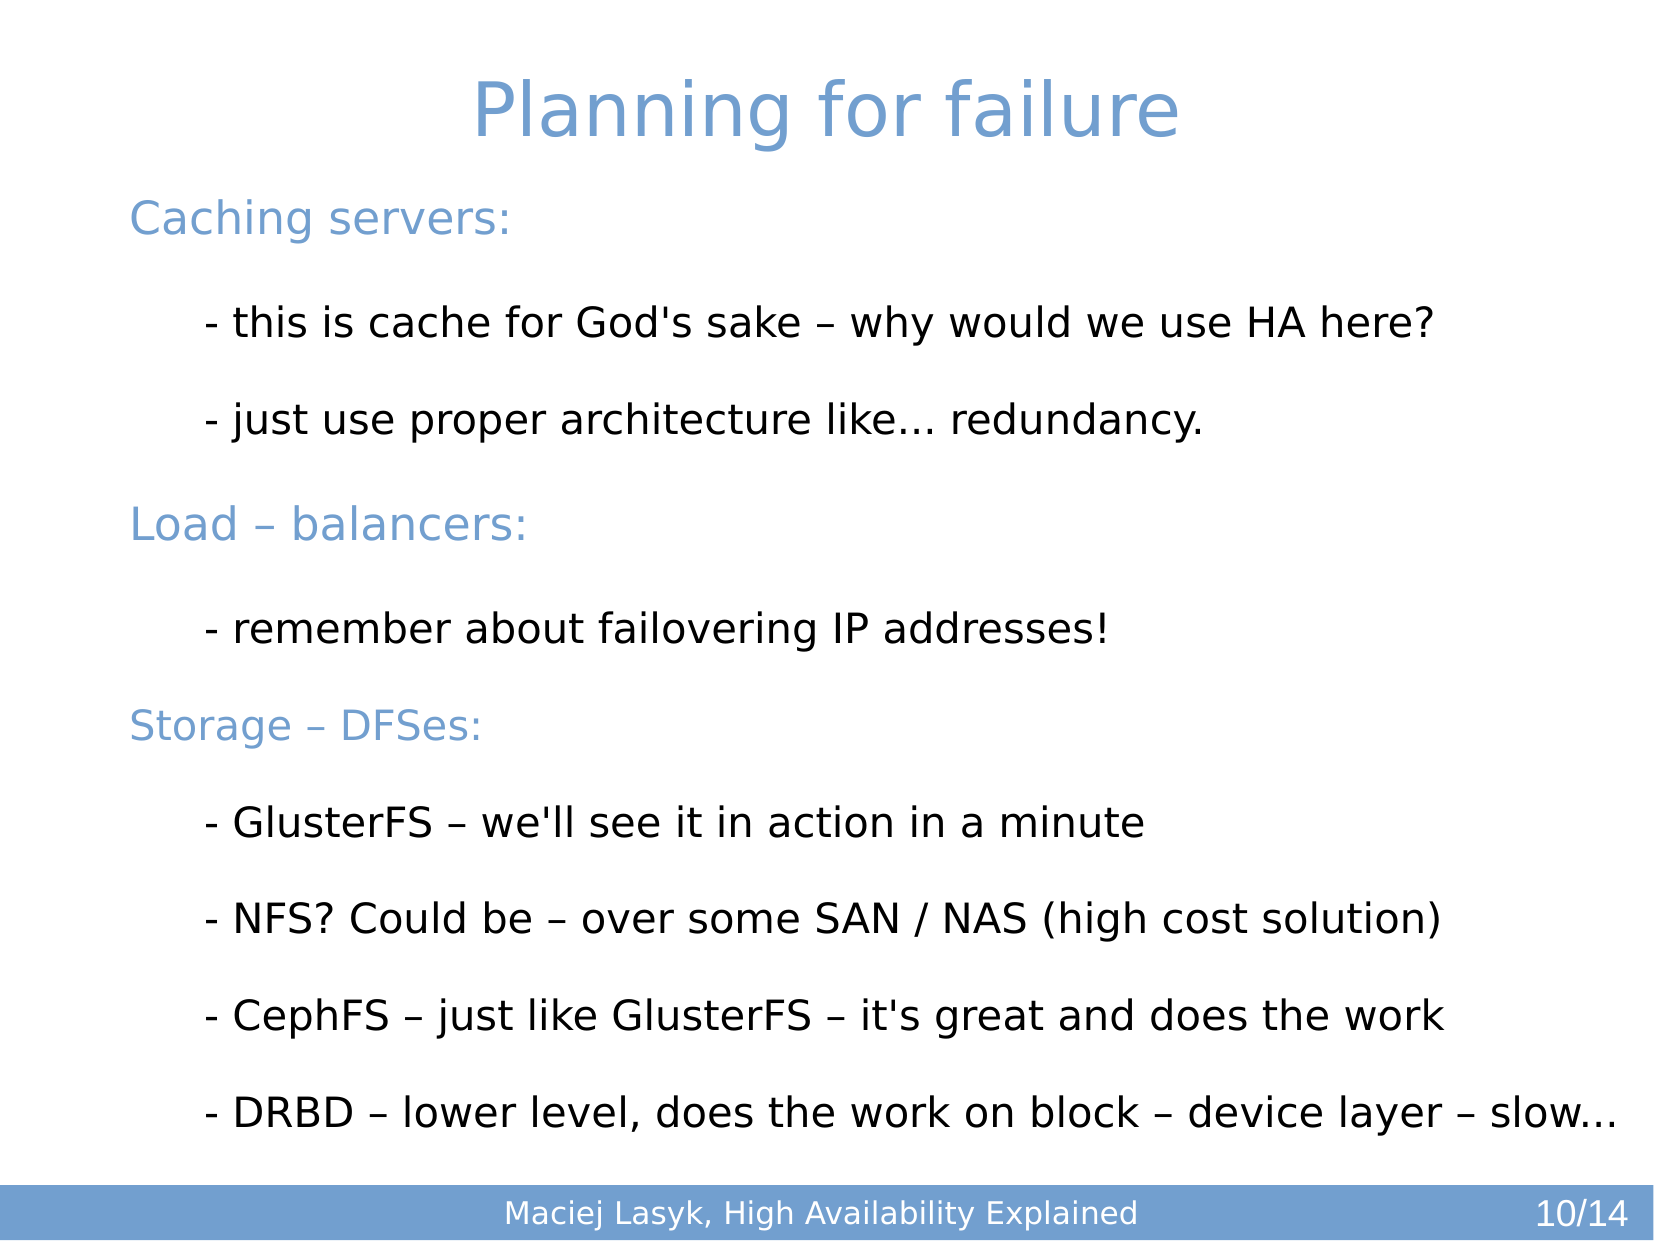

Planning for failure
Caching servers:
	- this is cache for God's sake – why would we use HA here?
	- just use proper architecture like... redundancy.
Load – balancers:
	- remember about failovering IP addresses!
Storage – DFSes:
	- GlusterFS – we'll see it in action in a minute
	- NFS? Could be – over some SAN / NAS (high cost solution)
	- CephFS – just like GlusterFS – it's great and does the work
	- DRBD – lower level, does the work on block – device layer – slow...
 10/14
Maciej Lasyk, High Availability Explained